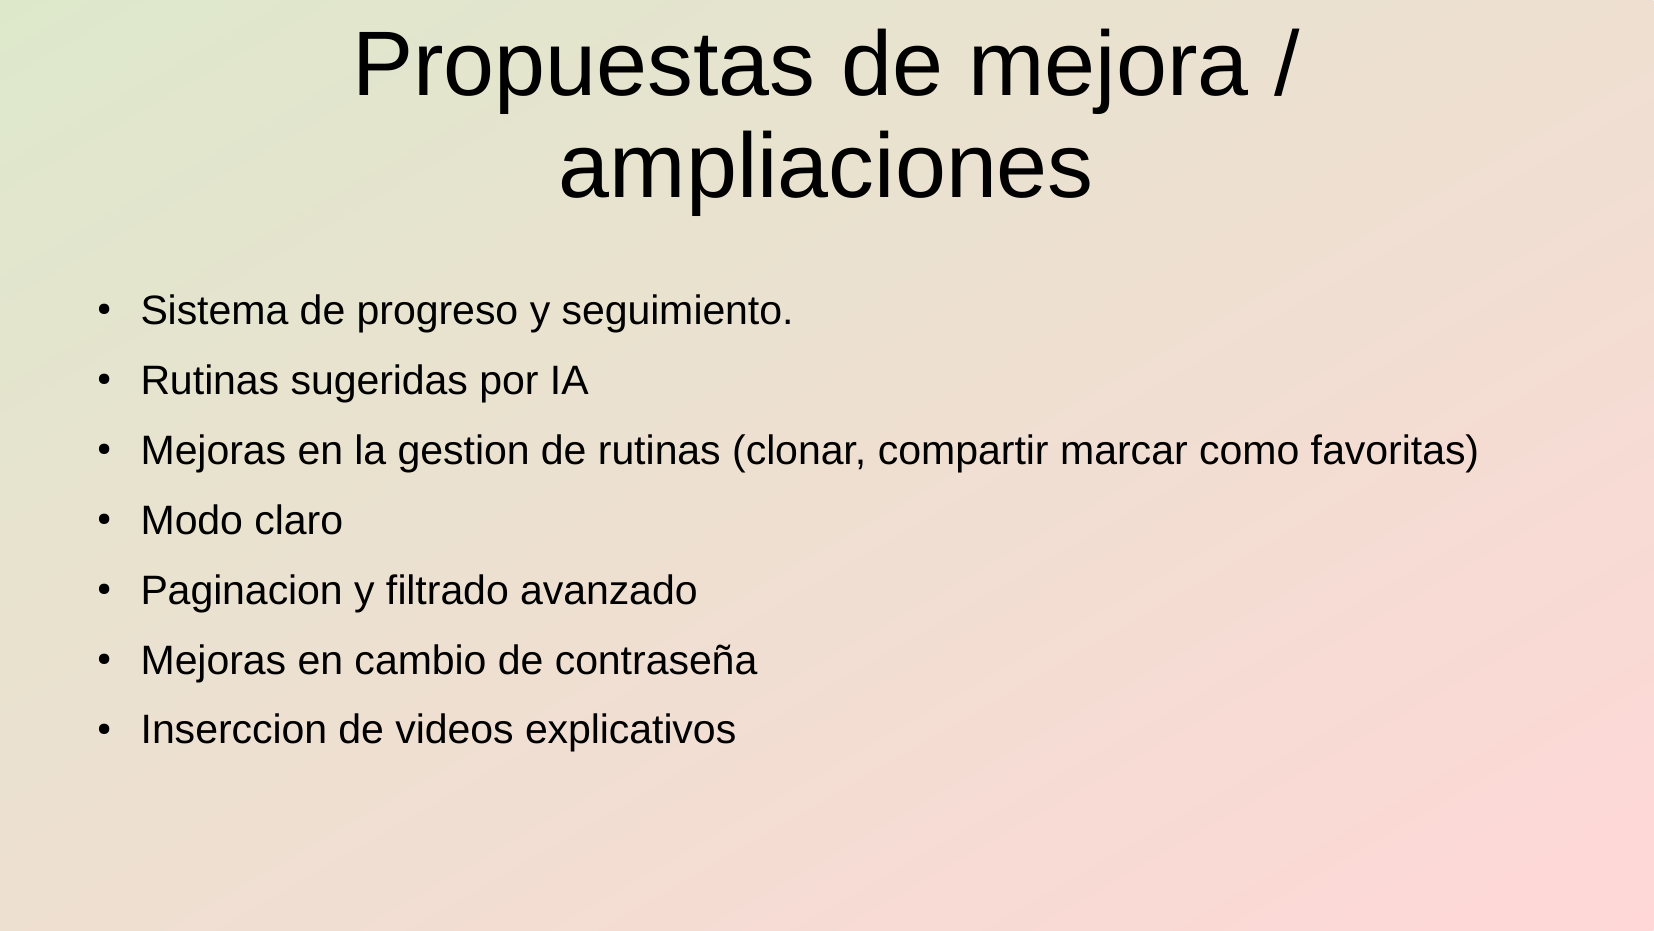

# Propuestas de mejora / ampliaciones
Sistema de progreso y seguimiento.
Rutinas sugeridas por IA
Mejoras en la gestion de rutinas (clonar, compartir marcar como favoritas)
Modo claro
Paginacion y filtrado avanzado
Mejoras en cambio de contraseña
Inserccion de videos explicativos